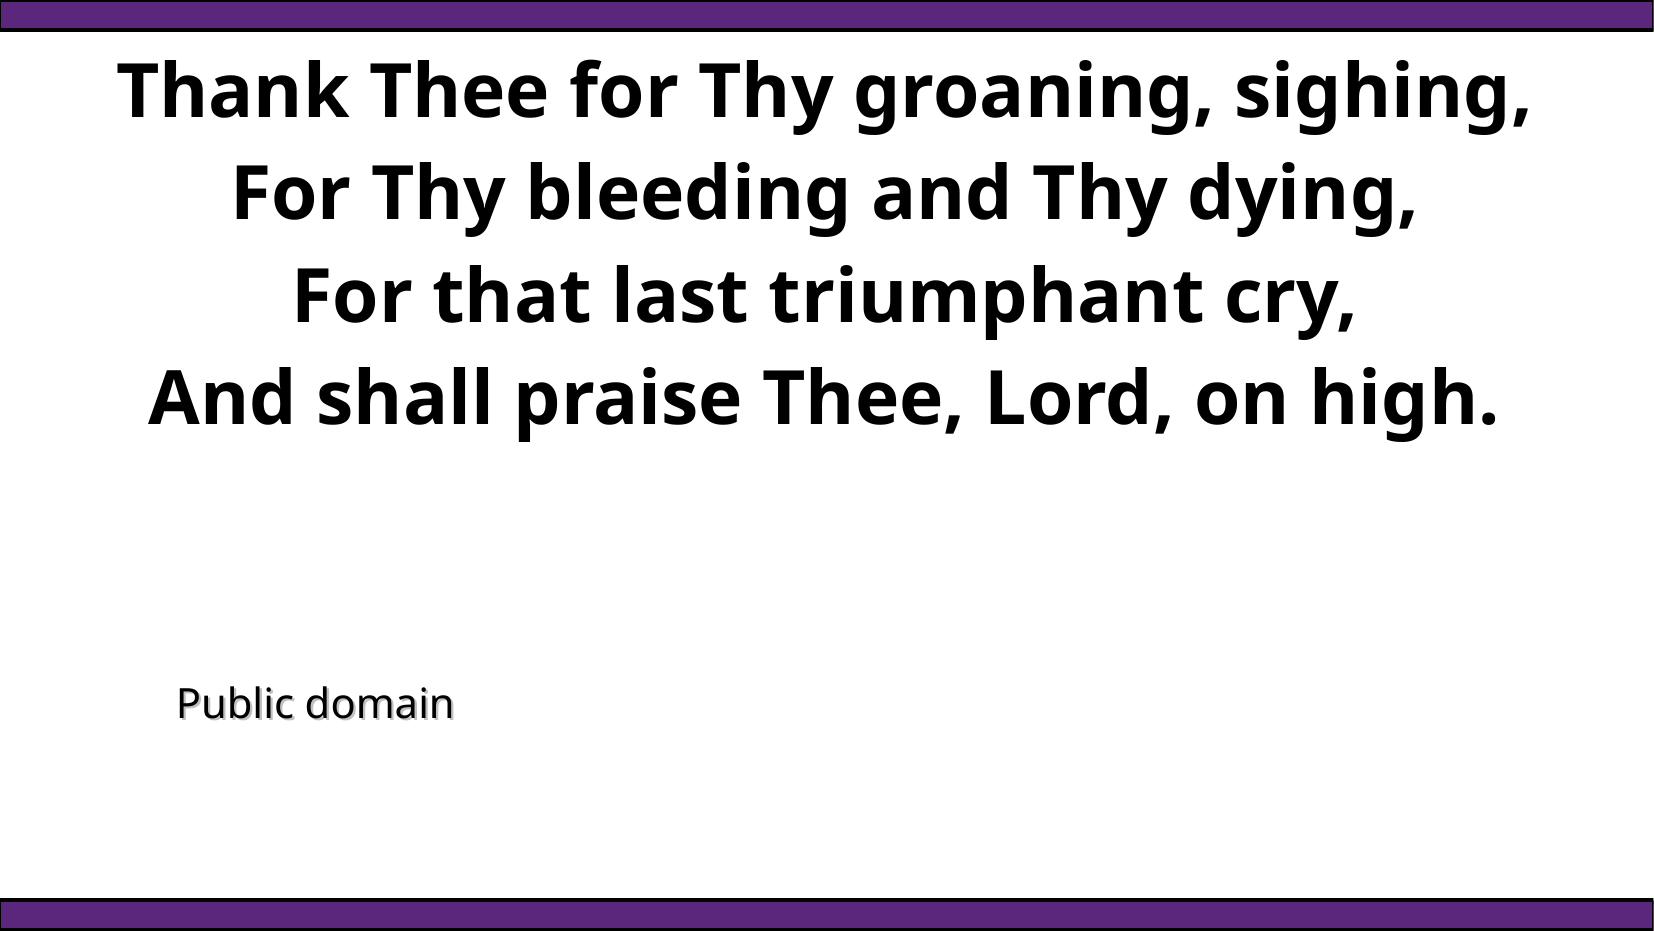

Thank Thee for Thy groaning, sighing,
For Thy bleeding and Thy dying,
For that last triumphant cry,
And shall praise Thee, Lord, on high.
 Public domain